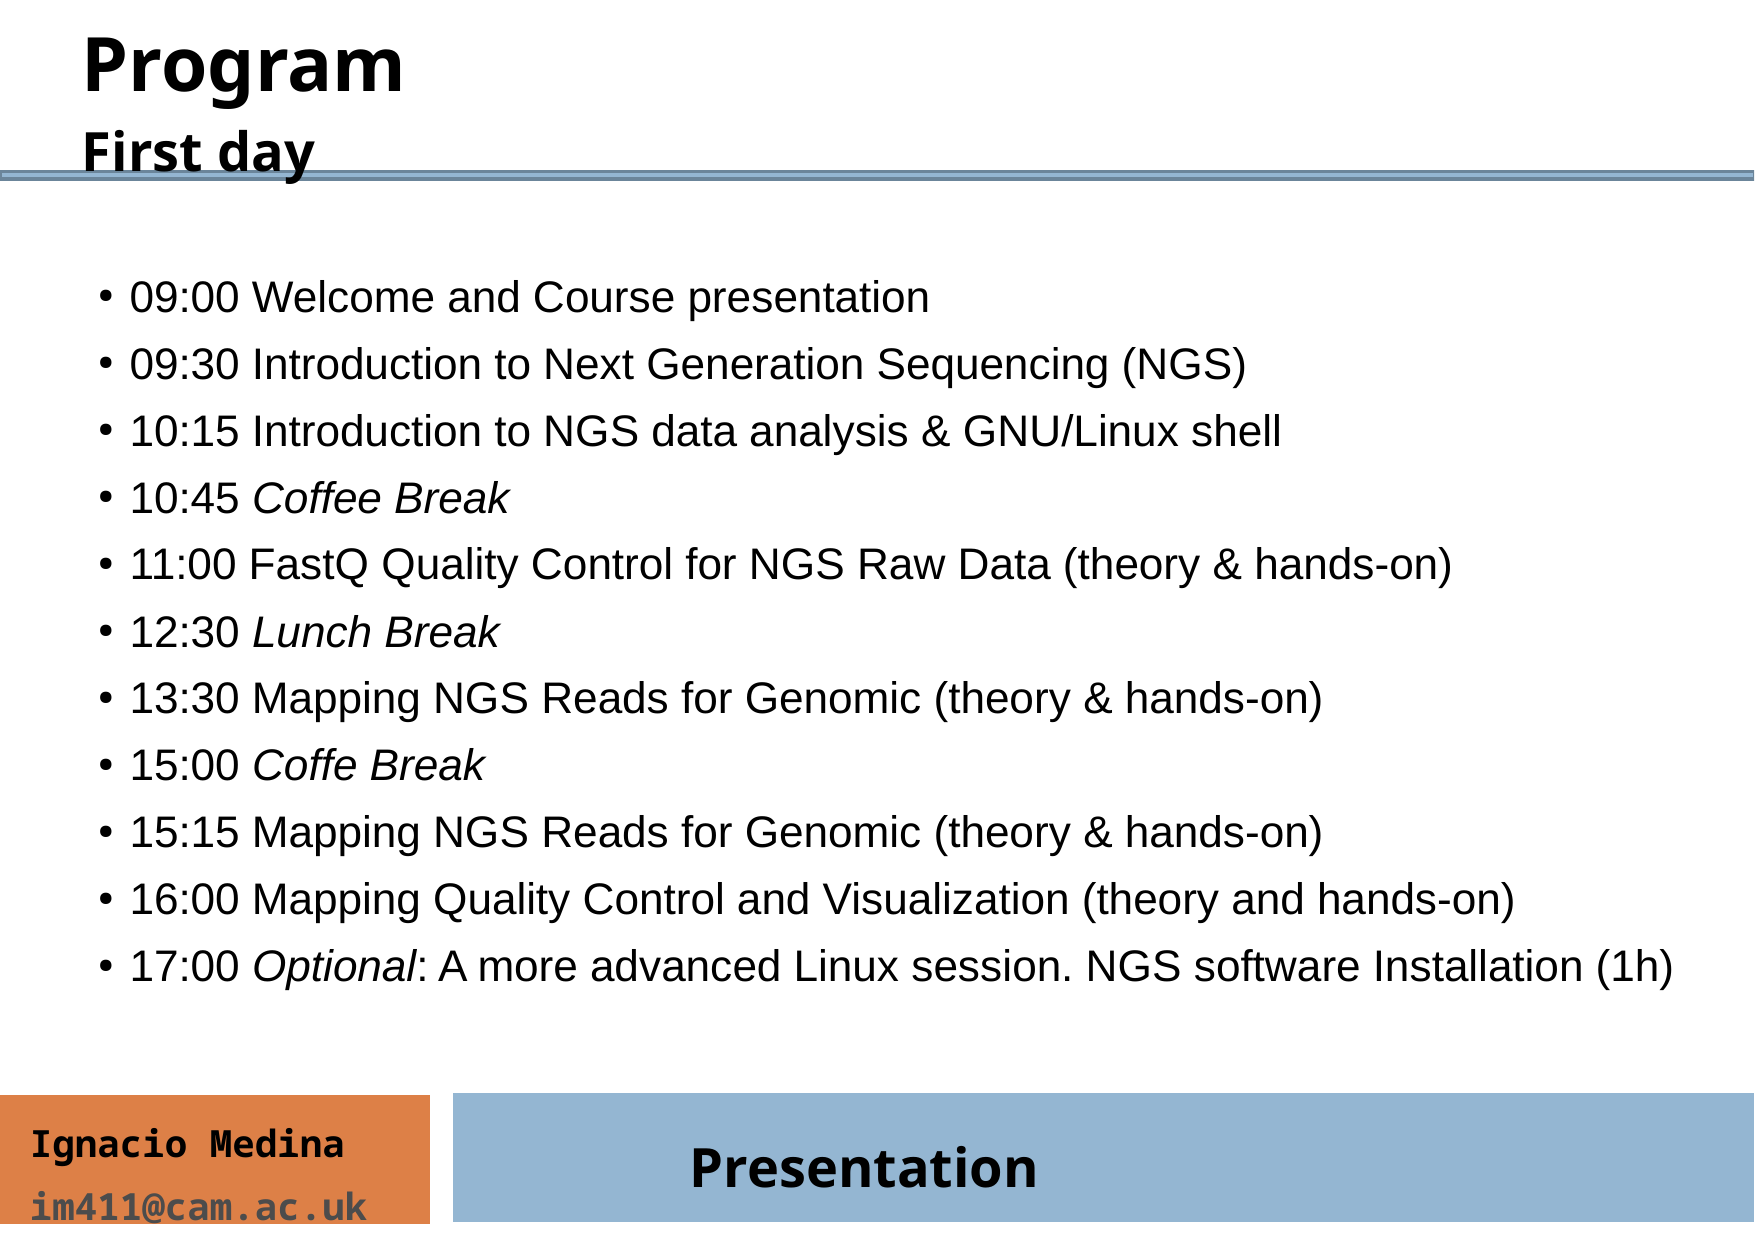

Program
First day
# 09:00 Welcome and Course presentation
09:30 Introduction to Next Generation Sequencing (NGS)
10:15 Introduction to NGS data analysis & GNU/Linux shell
10:45 Coffee Break
11:00 FastQ Quality Control for NGS Raw Data (theory & hands-on)
12:30 Lunch Break
13:30 Mapping NGS Reads for Genomic (theory & hands-on)
15:00 Coffe Break
15:15 Mapping NGS Reads for Genomic (theory & hands-on)
16:00 Mapping Quality Control and Visualization (theory and hands-on)
17:00 Optional: A more advanced Linux session. NGS software Installation (1h)
Ignacio Medina
im411@cam.ac.uk
Presentation